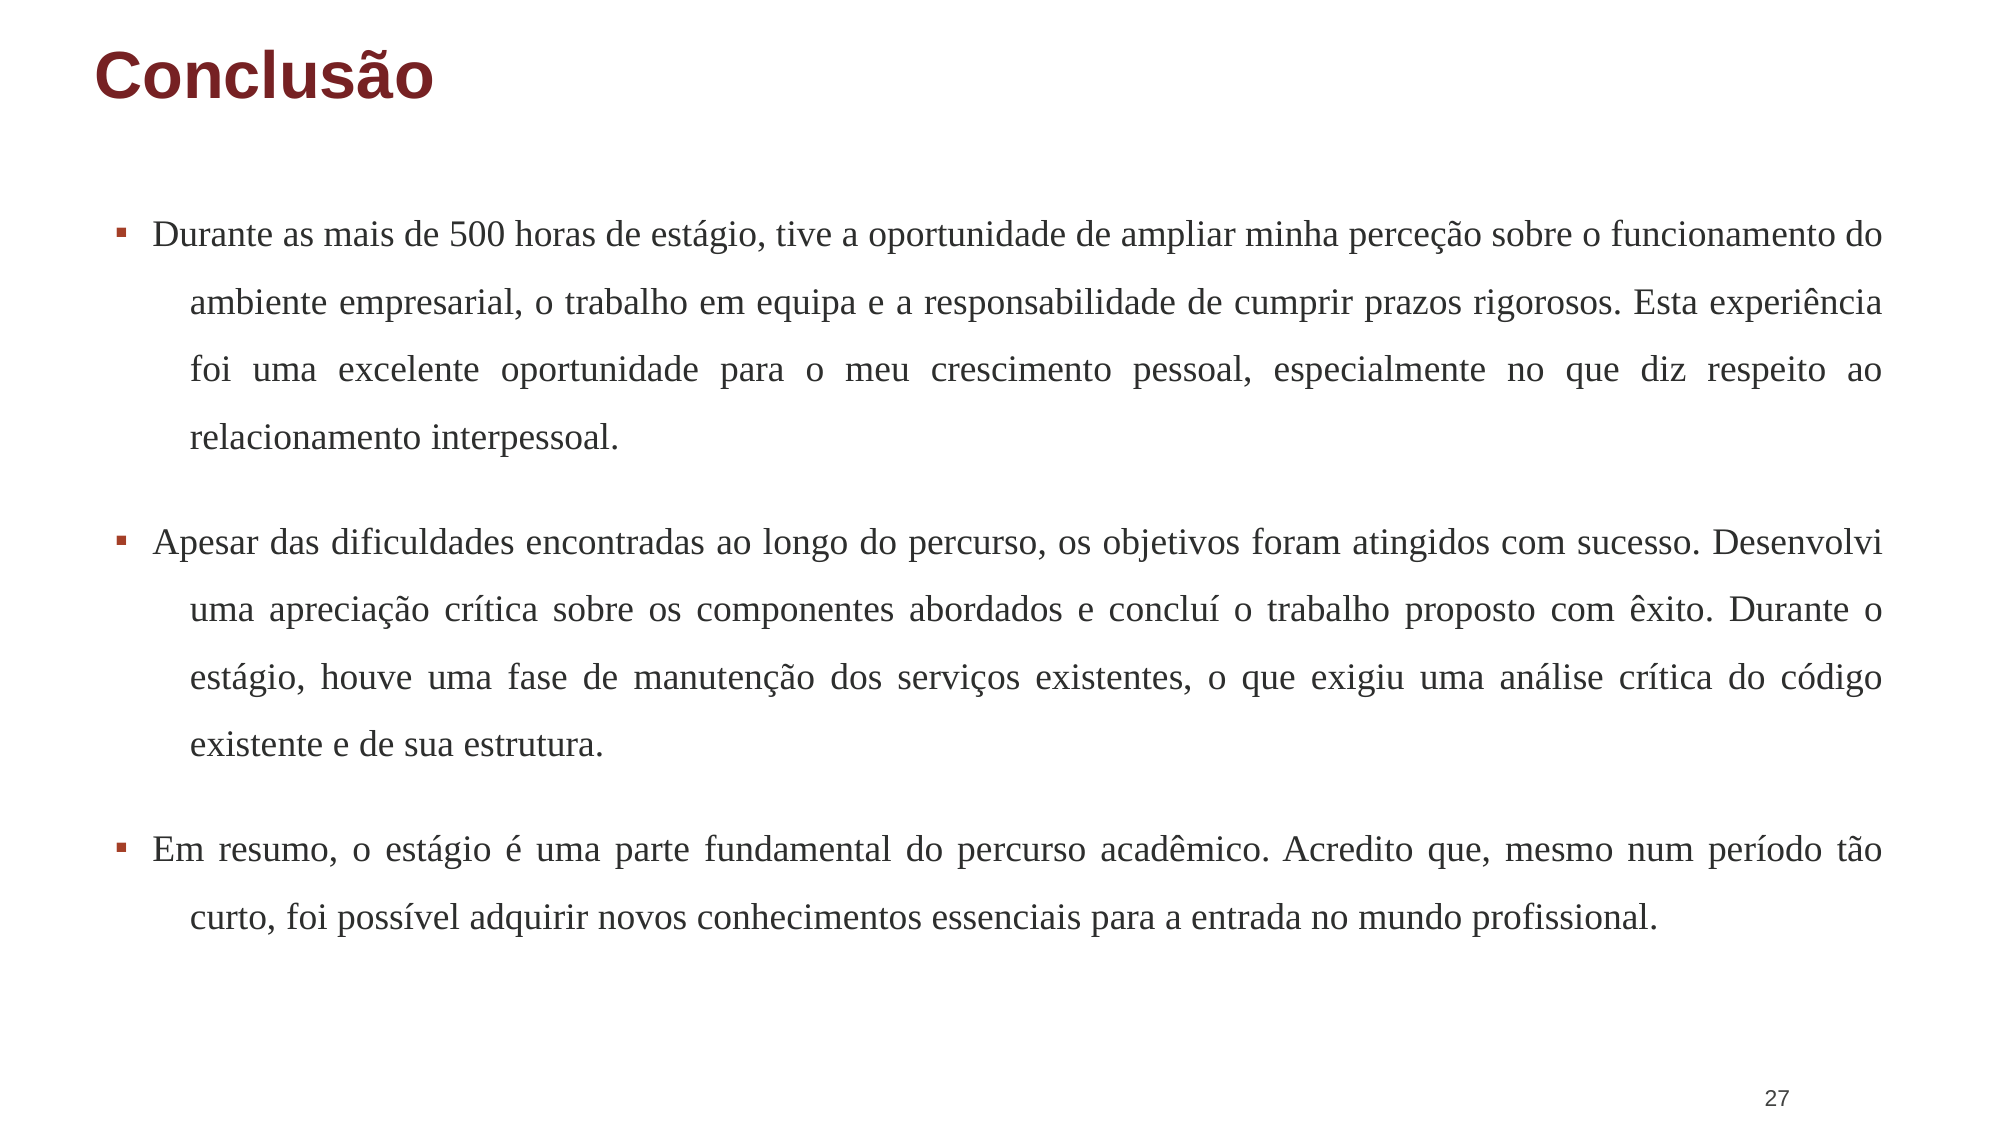

Conclusão
# Durante as mais de 500 horas de estágio, tive a oportunidade de ampliar minha perceção sobre o funcionamento do ambiente empresarial, o trabalho em equipa e a responsabilidade de cumprir prazos rigorosos. Esta experiência foi uma excelente oportunidade para o meu crescimento pessoal, especialmente no que diz respeito ao relacionamento interpessoal.
Apesar das dificuldades encontradas ao longo do percurso, os objetivos foram atingidos com sucesso. Desenvolvi uma apreciação crítica sobre os componentes abordados e concluí o trabalho proposto com êxito. Durante o estágio, houve uma fase de manutenção dos serviços existentes, o que exigiu uma análise crítica do código existente e de sua estrutura.
Em resumo, o estágio é uma parte fundamental do percurso acadêmico. Acredito que, mesmo num período tão curto, foi possível adquirir novos conhecimentos essenciais para a entrada no mundo profissional.